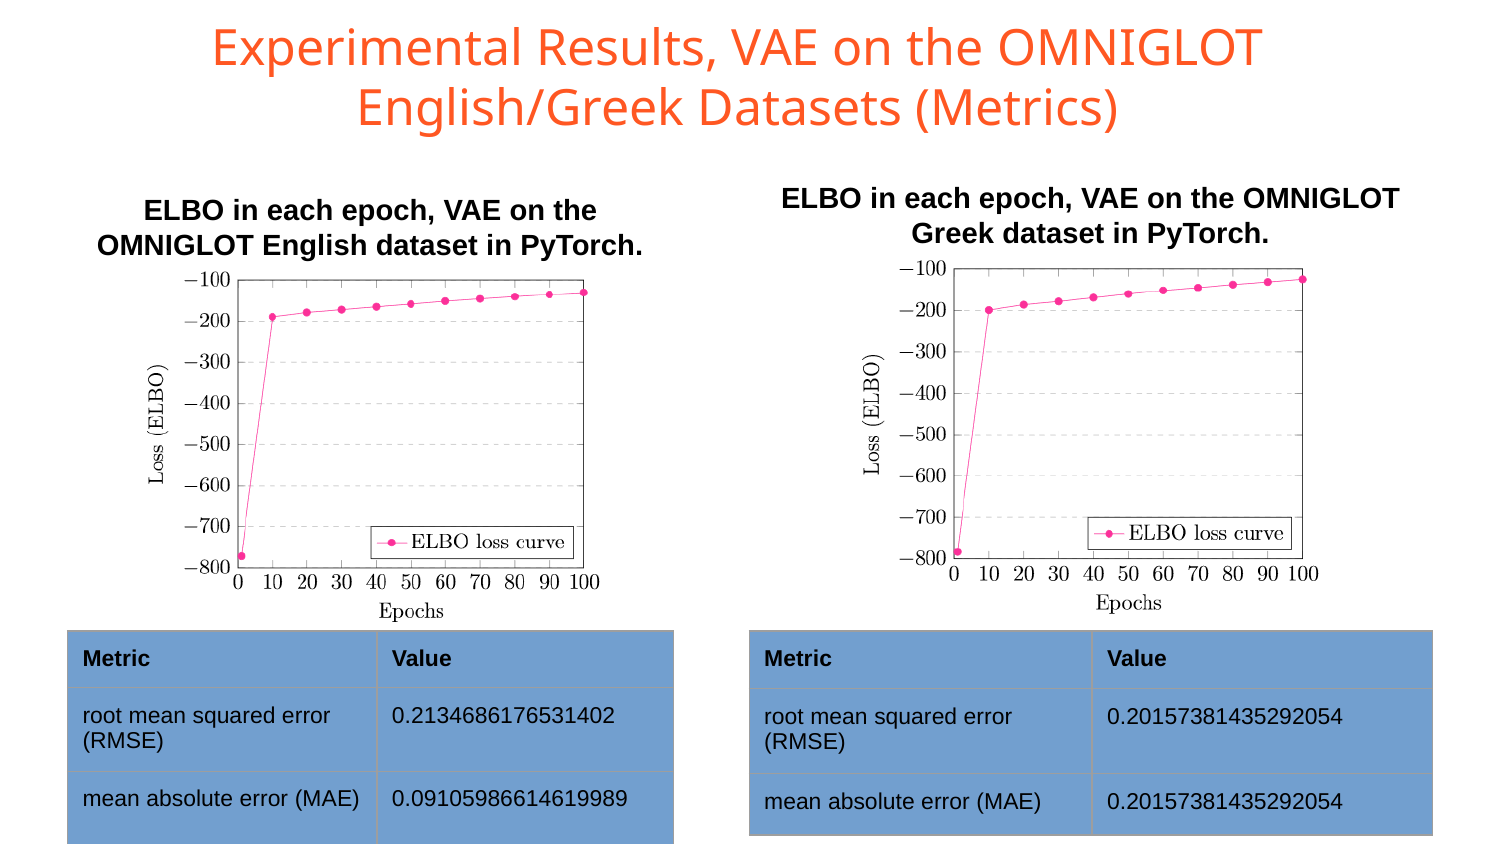

# Experimental Results, VAE on the OMNIGLOT English/Greek Datasets (Metrics)
ELBO in each epoch, VAE on the OMNIGLOT Greek dataset in PyTorch.
ELBO in each epoch, VAE on the OMNIGLOT English dataset in PyTorch.
| Metric | Value |
| --- | --- |
| root mean squared error (RMSE) | 0.2134686176531402 |
| mean absolute error (MAE) | 0.09105986614619989 |
| Metric | Value |
| --- | --- |
| root mean squared error (RMSE) | 0.20157381435292054 |
| mean absolute error (MAE) | 0.20157381435292054 |